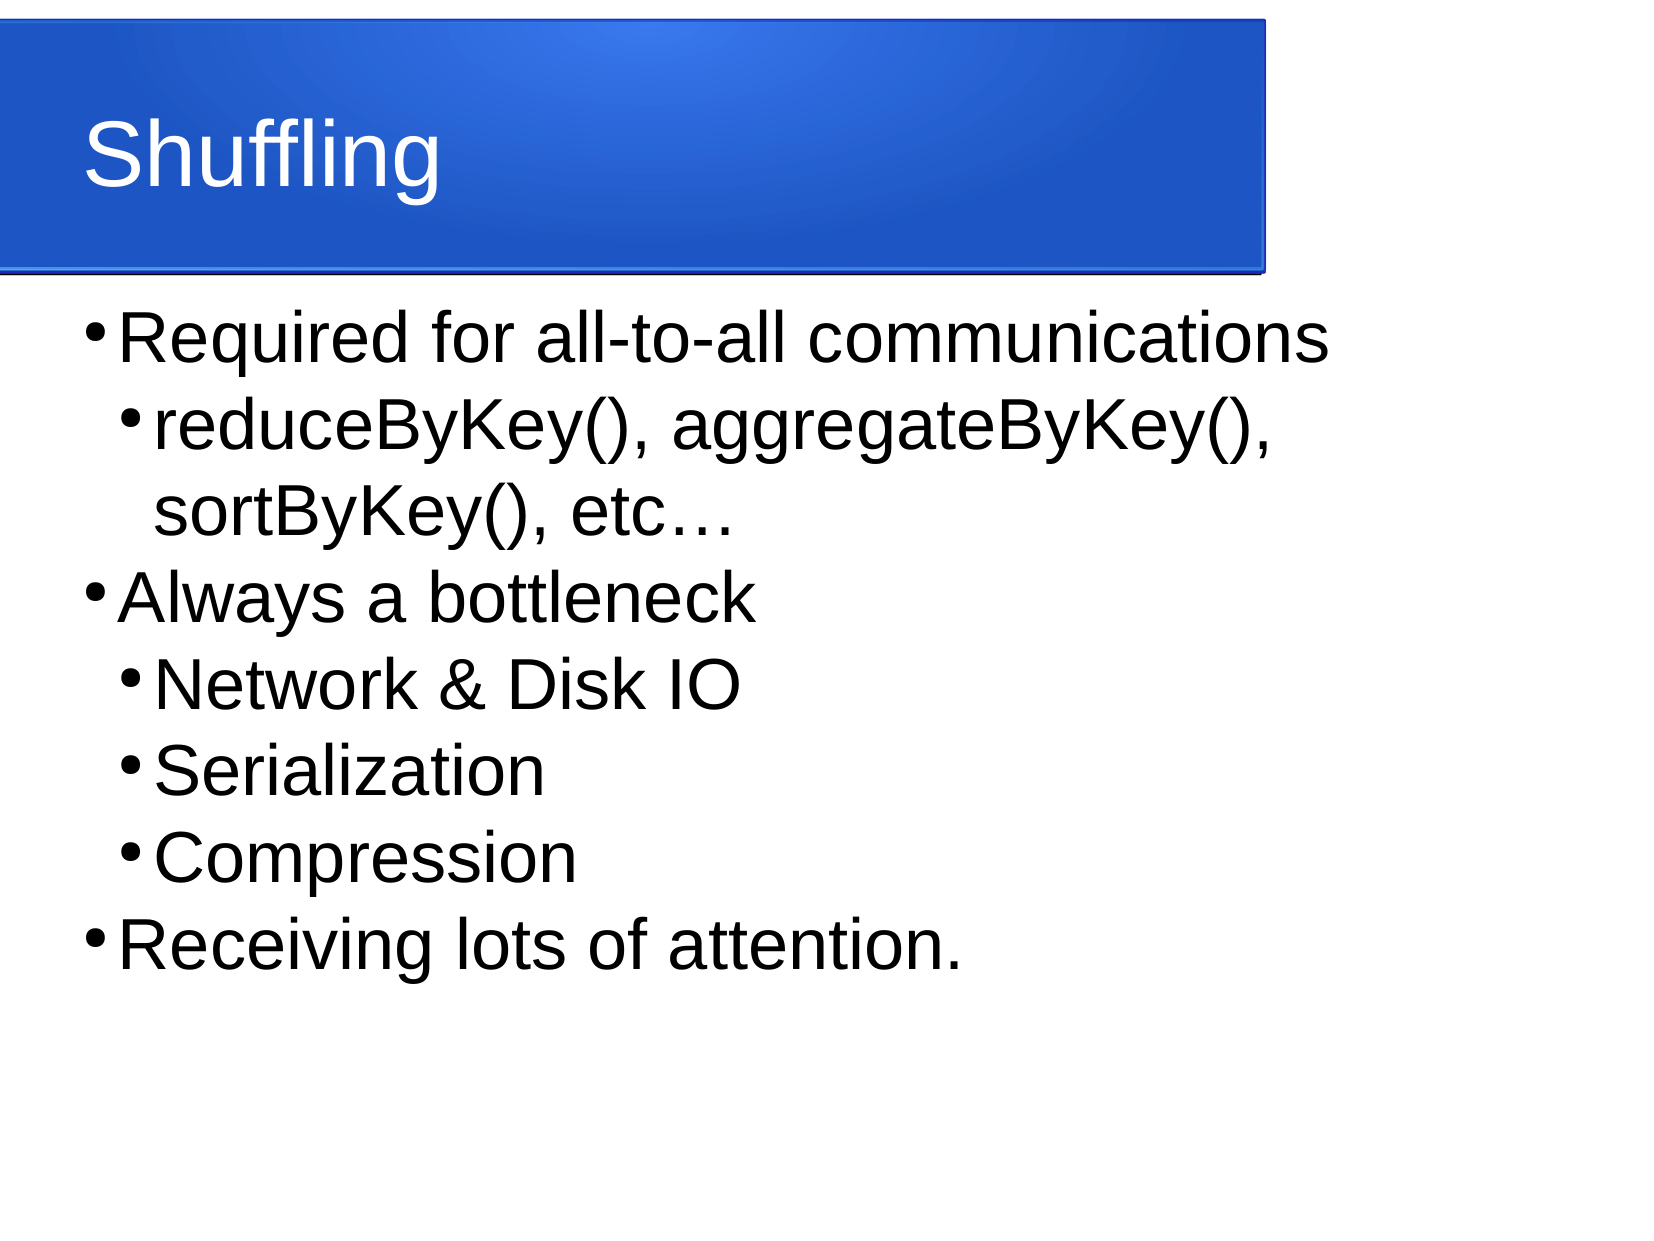

Shuffling
Required for all-to-all communications
reduceByKey(), aggregateByKey(), sortByKey(), etc…
Always a bottleneck
Network & Disk IO
Serialization
Compression
Receiving lots of attention.